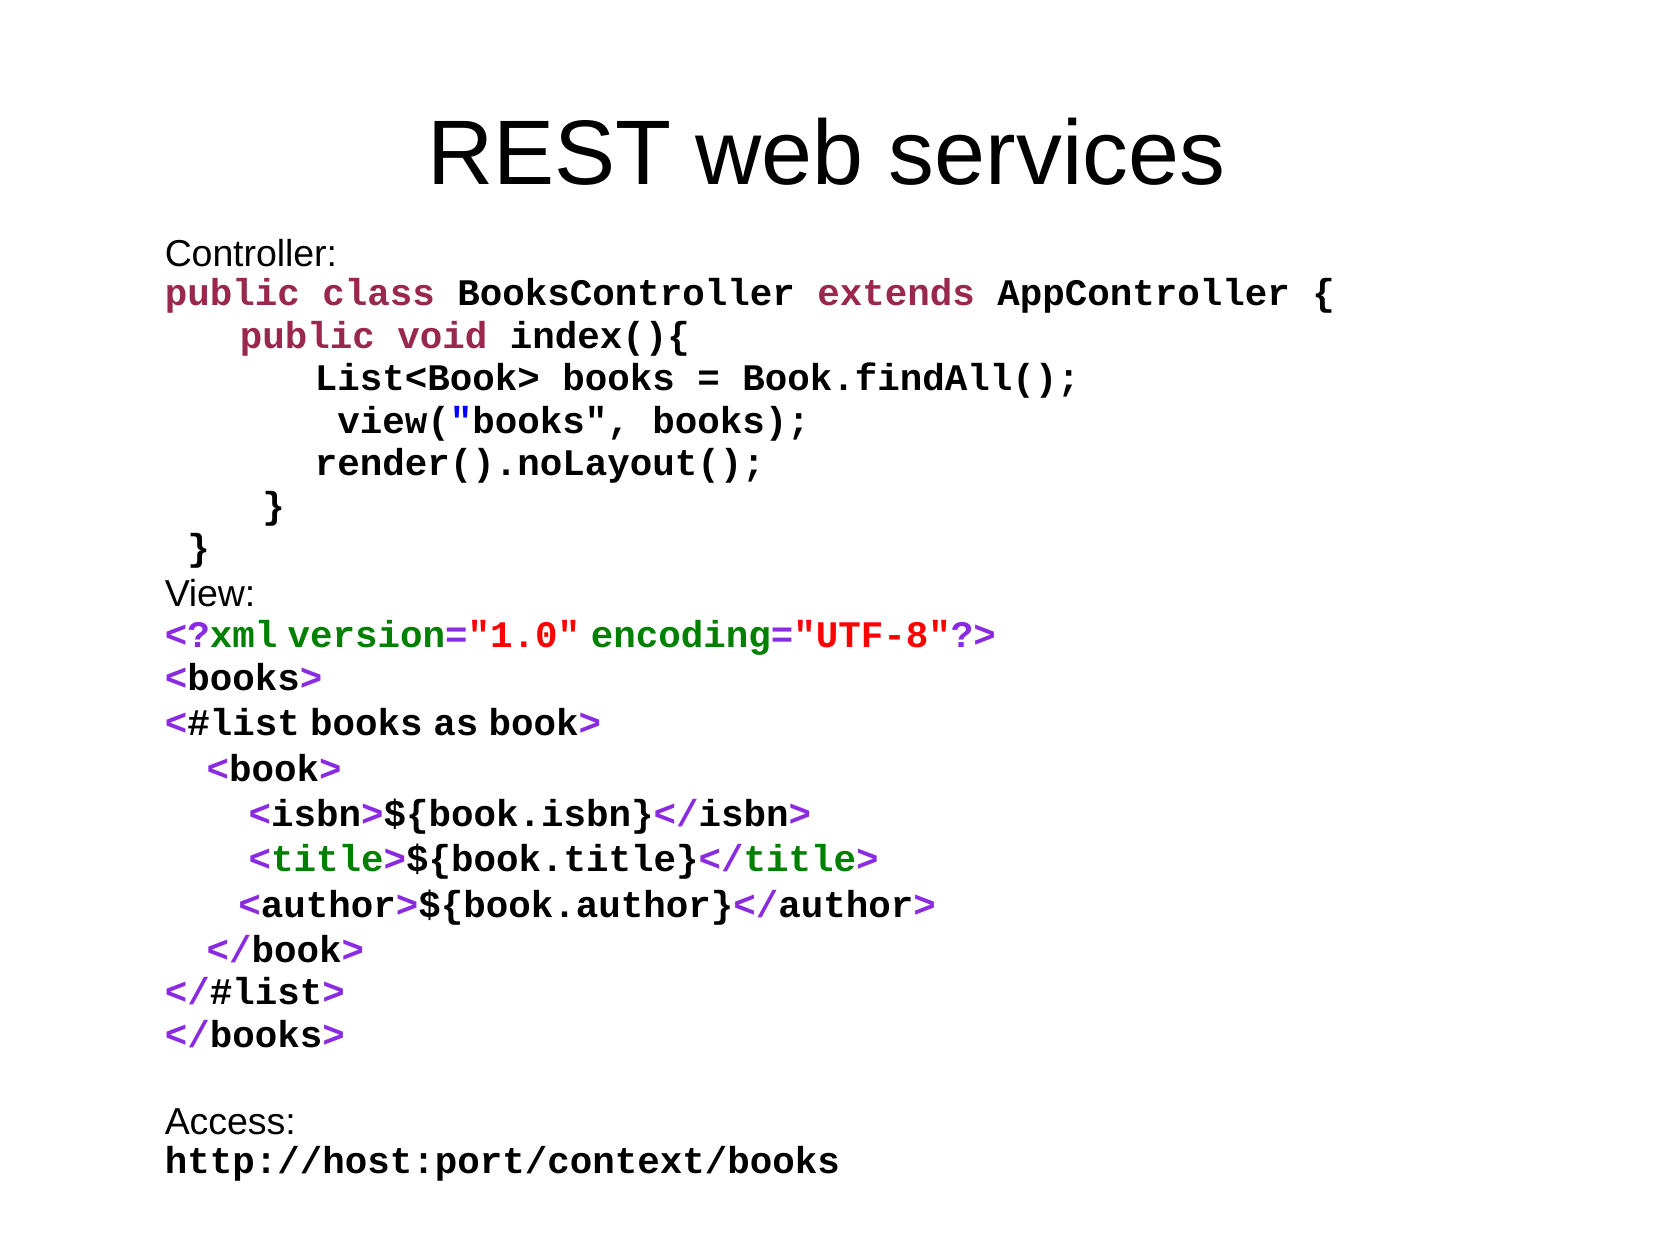

# REST web services
Controller:
public class BooksController extends AppController {
	public void index(){
		List<Book> books = Book.findAll();
		 view("books", books);
		render().noLayout();
	 }
 }
View:
<?xml version="1.0" encoding="UTF-8"?>
<books>
<#list books as book>
 <book>
 <isbn>${book.isbn}</isbn>
 <title>${book.title}</title>
 <author>${book.author}</author>
 </book>
</#list>
</books>
Access:
http://host:port/context/books